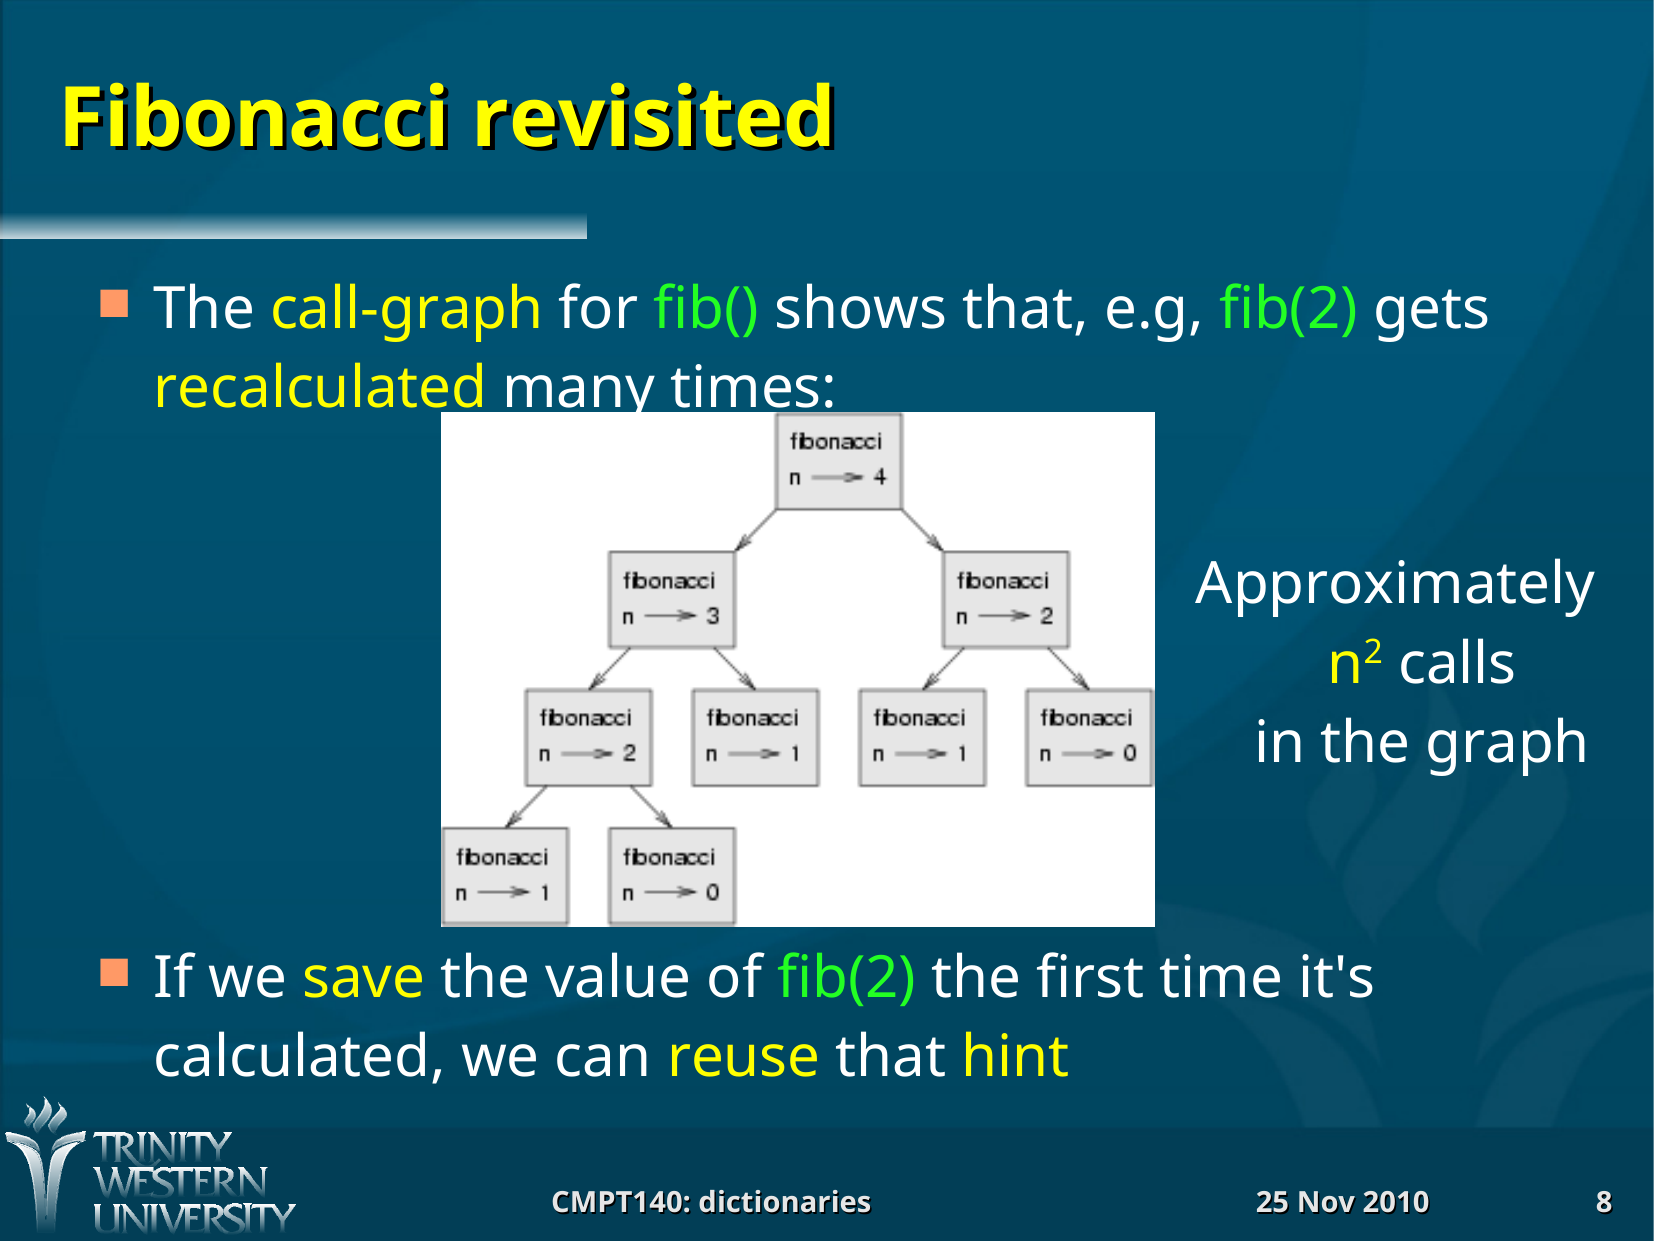

# Fibonacci revisited
The call-graph for fib() shows that, e.g, fib(2) gets recalculated many times:
Approximately
n2 calls
in the graph
If we save the value of fib(2) the first time it's calculated, we can reuse that hint
CMPT140: dictionaries
25 Nov 2010
8